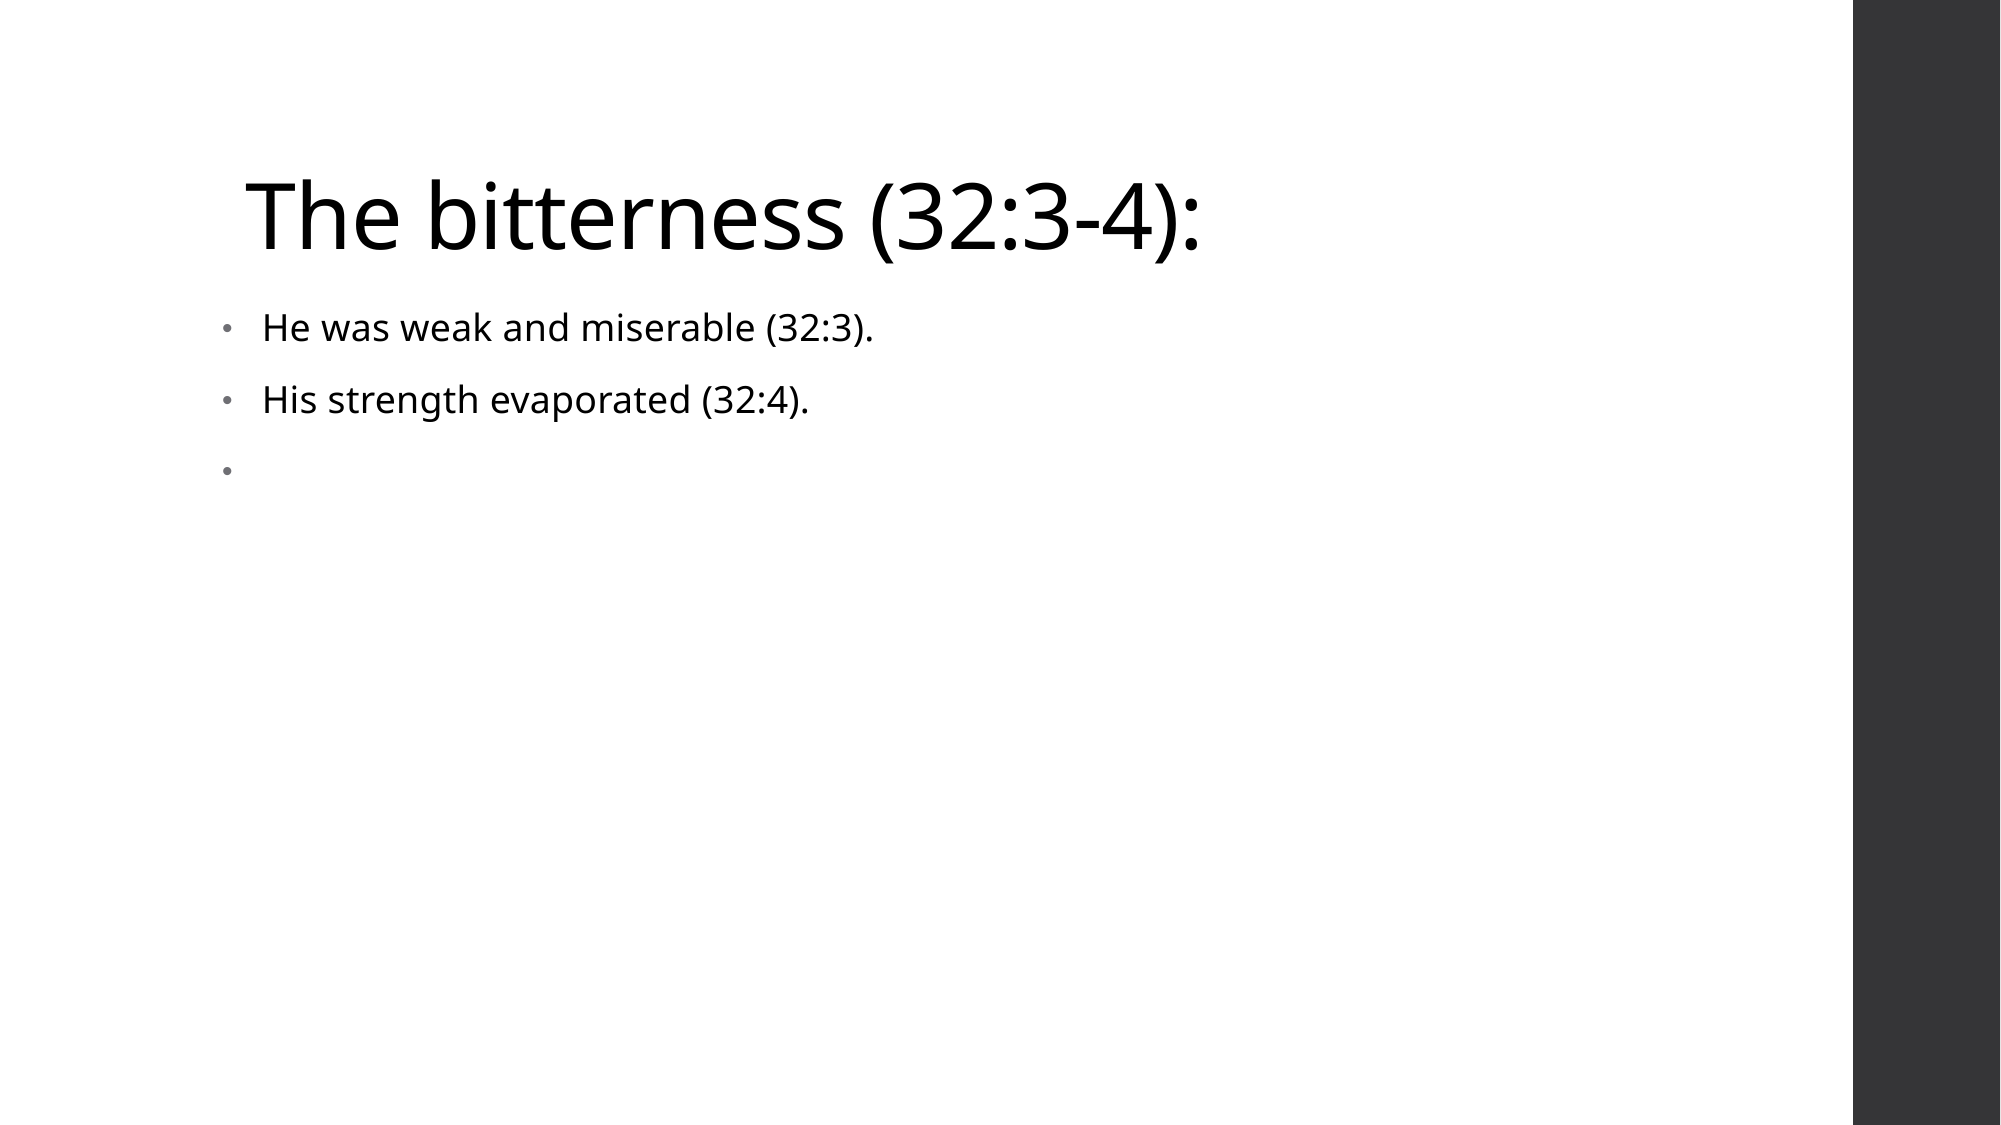

# The bitterness (32:3-4):
 He was weak and miserable (32:3).
 His strength evaporated (32:4).